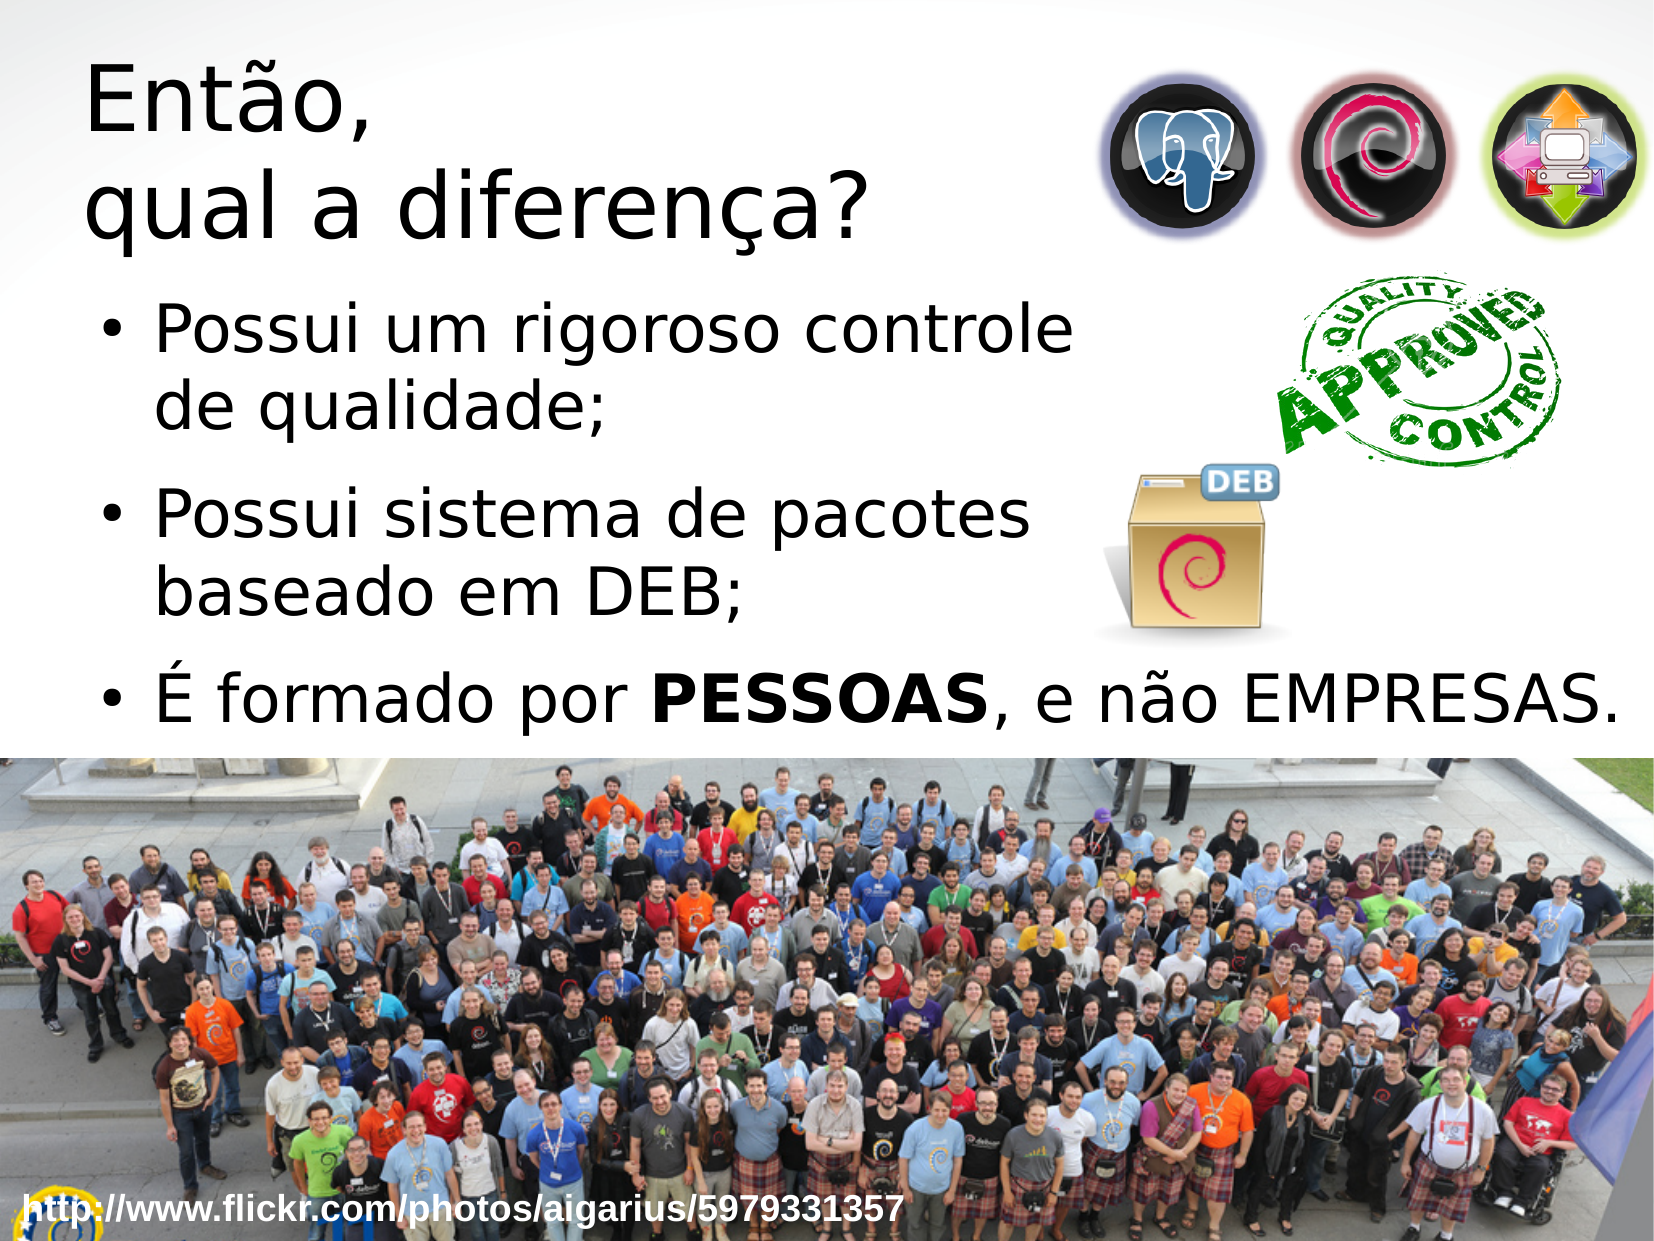

# Então, qual a diferença?
Possui um rigoroso controle
de qualidade;
Possui sistema de pacotes
baseado em DEB;
É formado por PESSOAS, e não EMPRESAS.
http://www.flickr.com/photos/aigarius/5979331357